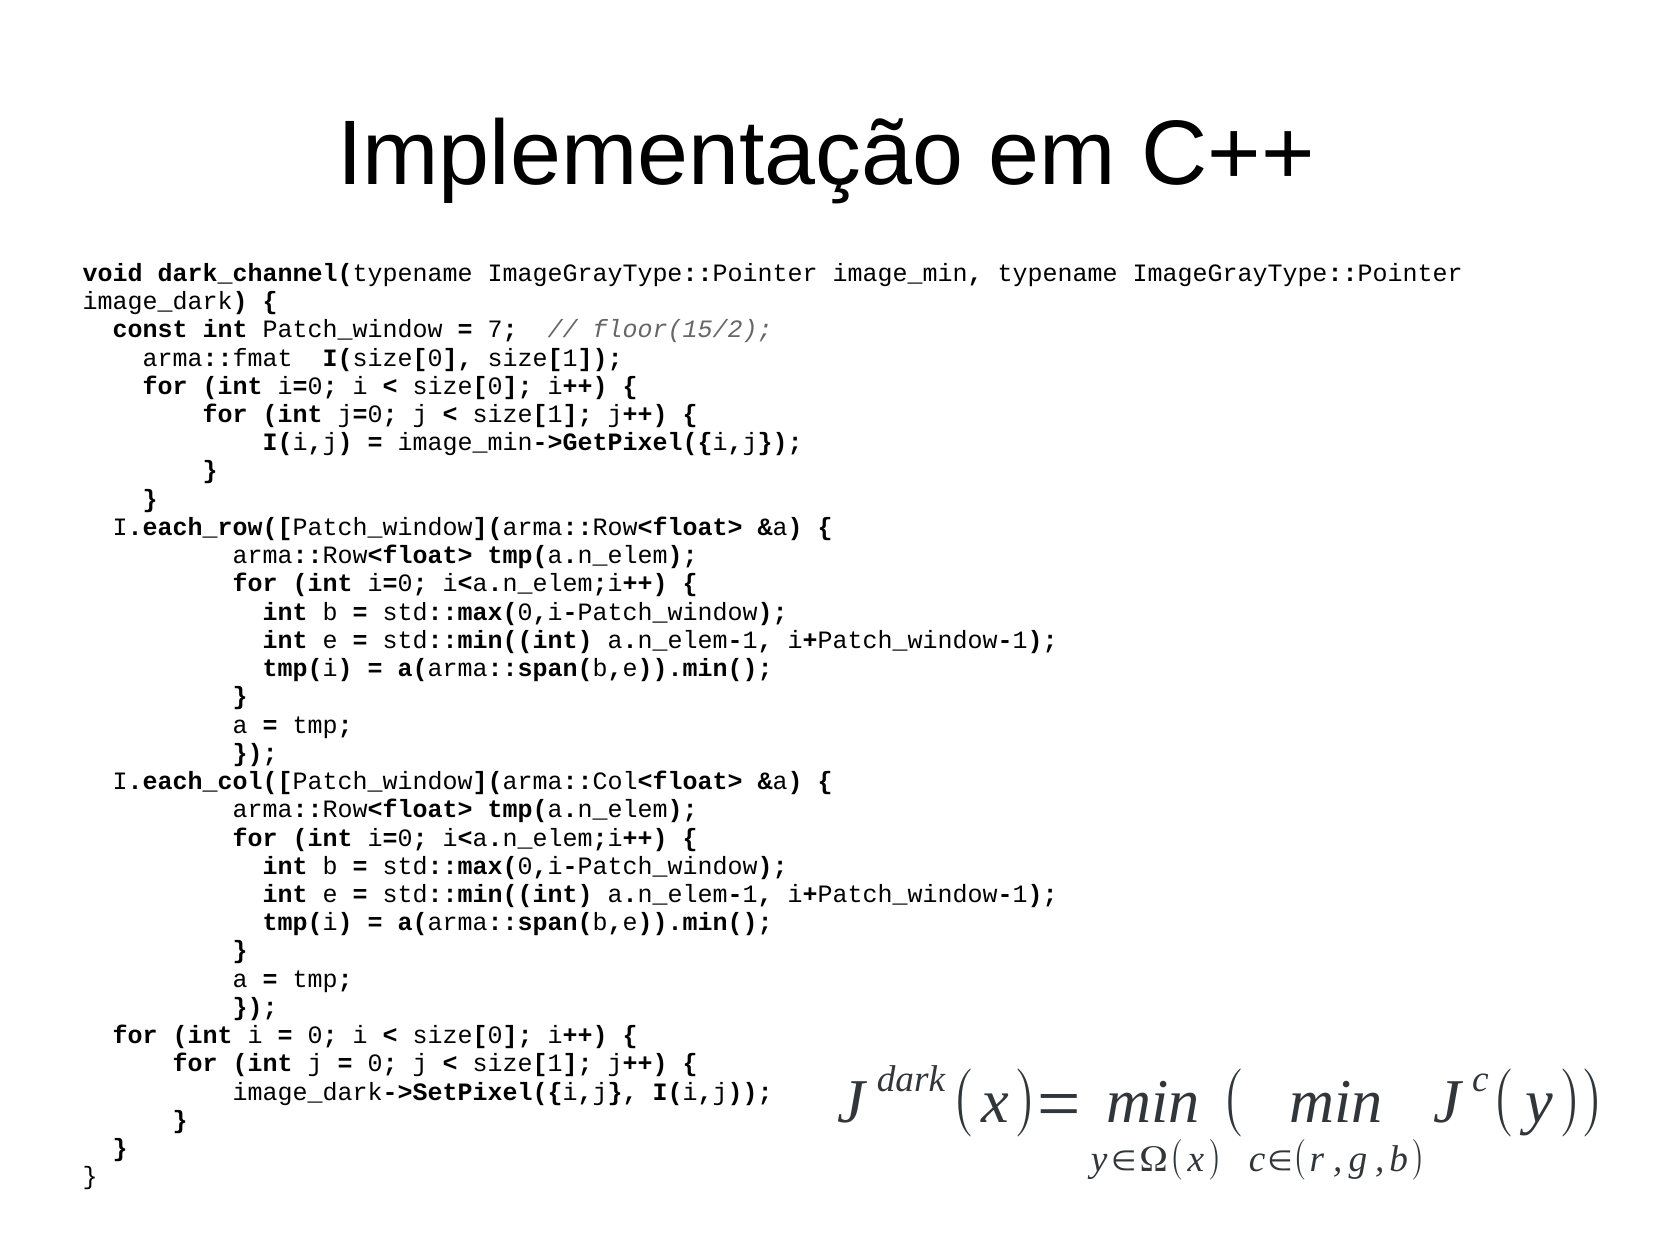

# Implementação em C++
void dark_channel(typename ImageGrayType::Pointer image_min, typename ImageGrayType::Pointer image_dark) {
 const int Patch_window = 7; // floor(15/2);
 arma::fmat I(size[0], size[1]);
 for (int i=0; i < size[0]; i++) {
 for (int j=0; j < size[1]; j++) {
 I(i,j) = image_min->GetPixel({i,j});
 }
 }
 I.each_row([Patch_window](arma::Row<float> &a) {
 arma::Row<float> tmp(a.n_elem);
 for (int i=0; i<a.n_elem;i++) {
 int b = std::max(0,i-Patch_window);
 int e = std::min((int) a.n_elem-1, i+Patch_window-1);
 tmp(i) = a(arma::span(b,e)).min();
 }
 a = tmp;
 });
 I.each_col([Patch_window](arma::Col<float> &a) {
 arma::Row<float> tmp(a.n_elem);
 for (int i=0; i<a.n_elem;i++) {
 int b = std::max(0,i-Patch_window);
 int e = std::min((int) a.n_elem-1, i+Patch_window-1);
 tmp(i) = a(arma::span(b,e)).min();
 }
 a = tmp;
 });
 for (int i = 0; i < size[0]; i++) {
 for (int j = 0; j < size[1]; j++) {
 image_dark->SetPixel({i,j}, I(i,j));
 }
 }
}